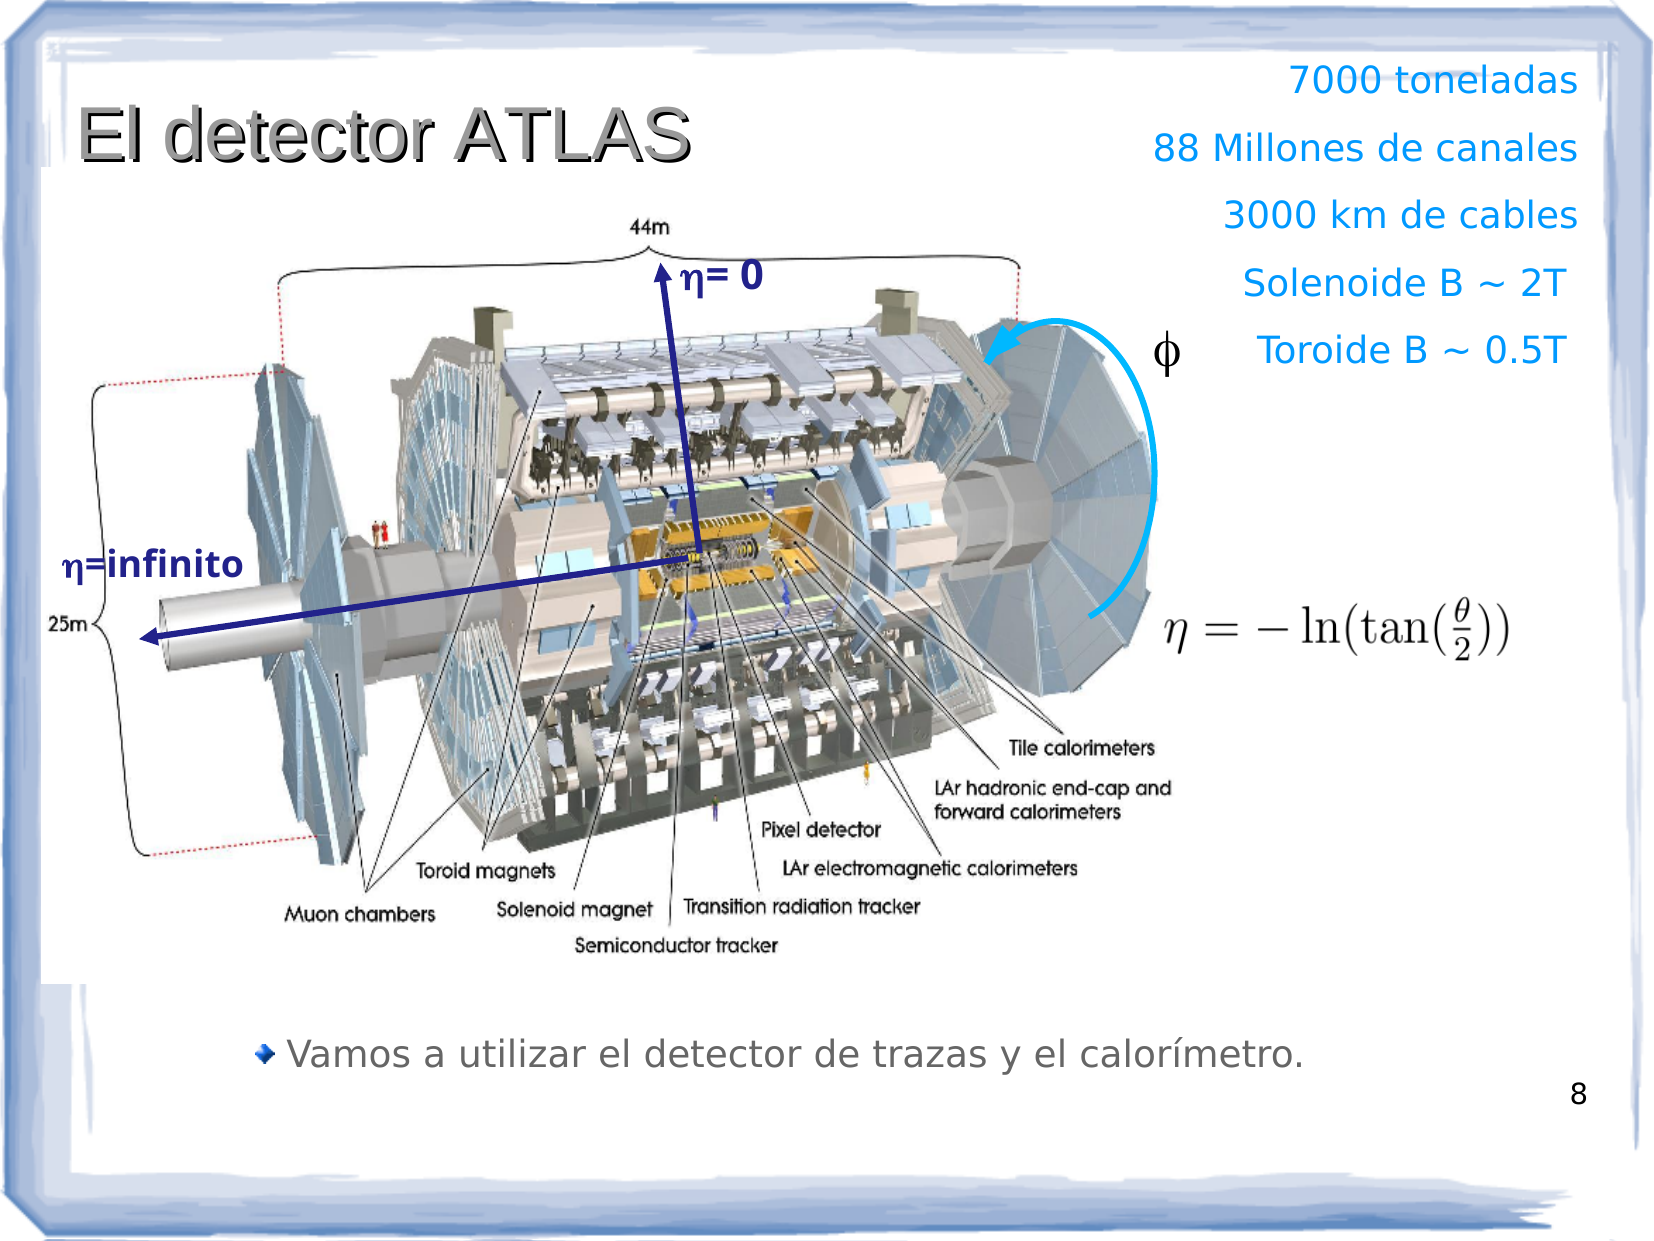

7000 toneladas
88 Millones de canales
3000 km de cables
Solenoide B ~ 2T
Toroide B ~ 0.5T
# El detector ATLAS
h= 0
f
h=infinito
 Vamos a utilizar el detector de trazas y el calorímetro.
8